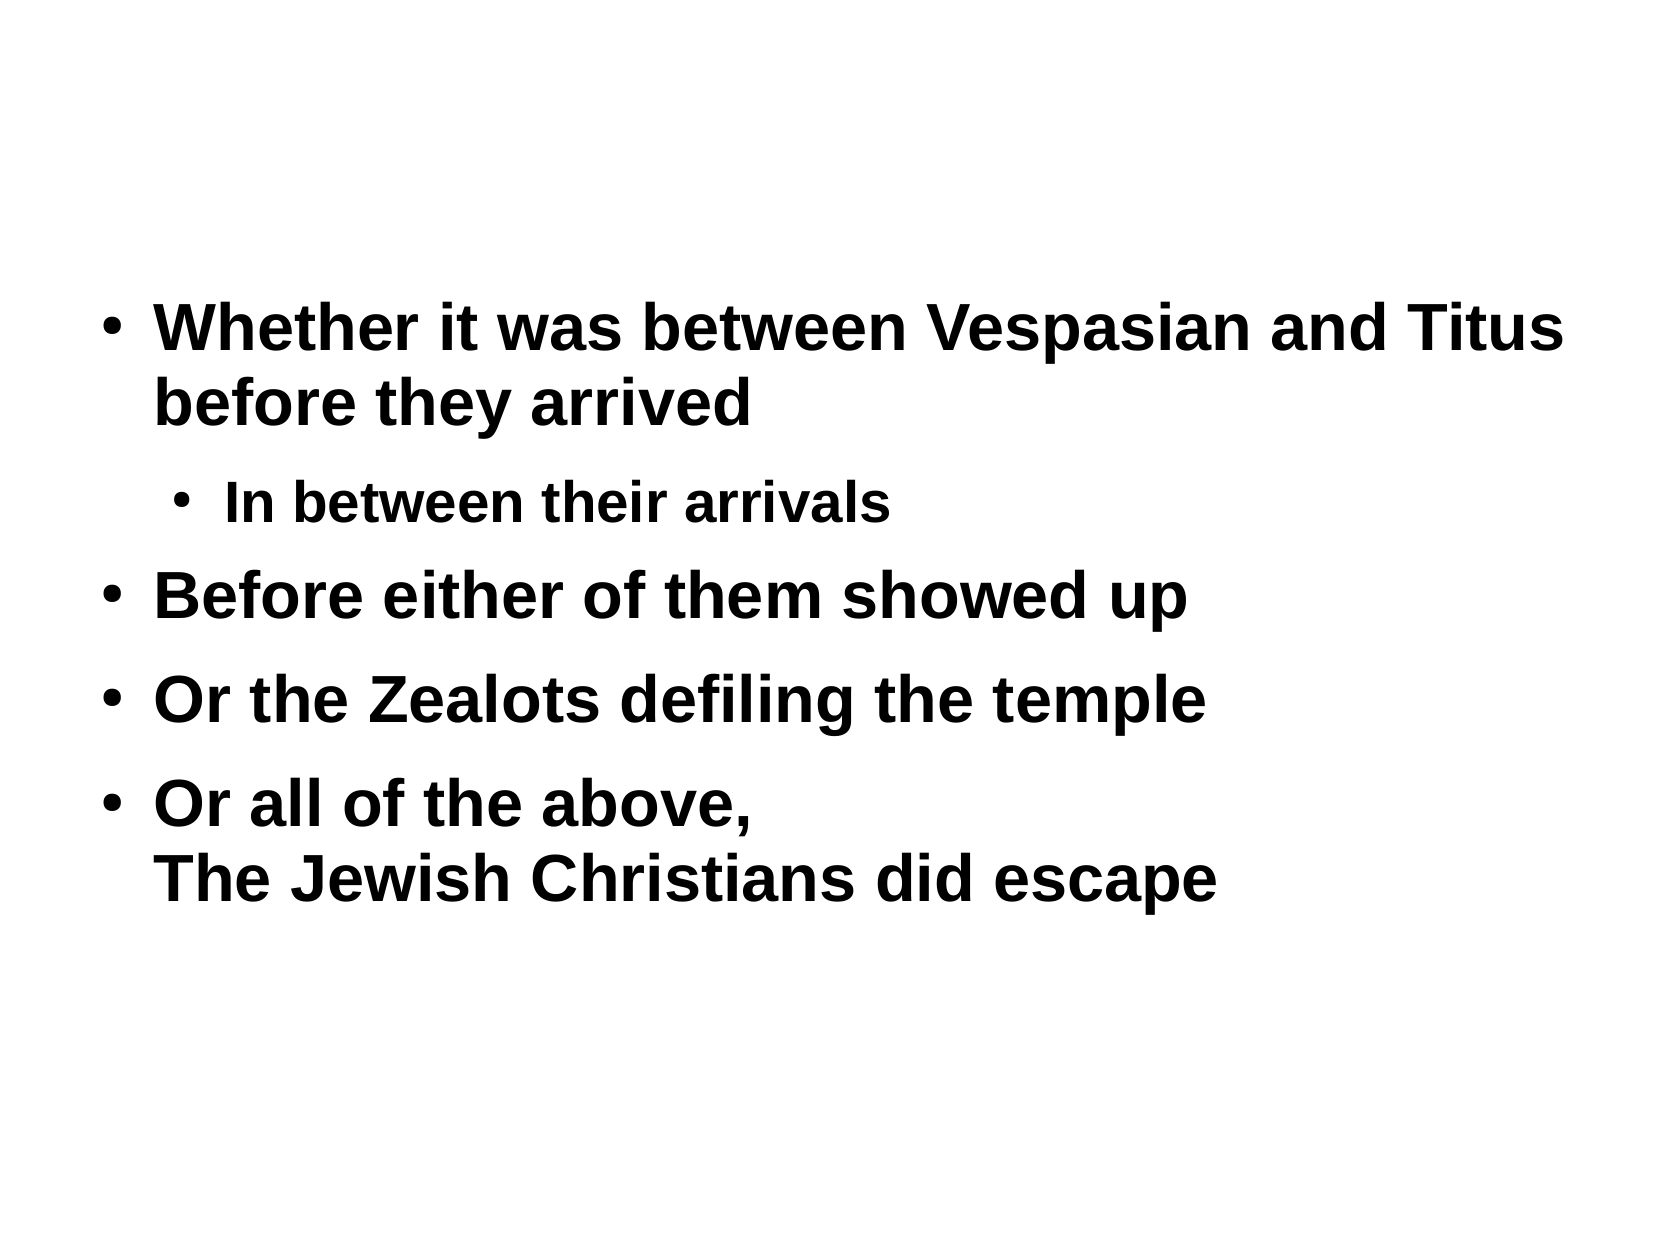

#
Whether it was between Vespasian and Titus before they arrived
In between their arrivals
Before either of them showed up
Or the Zealots defiling the temple
Or all of the above,
The Jewish Christians did escape